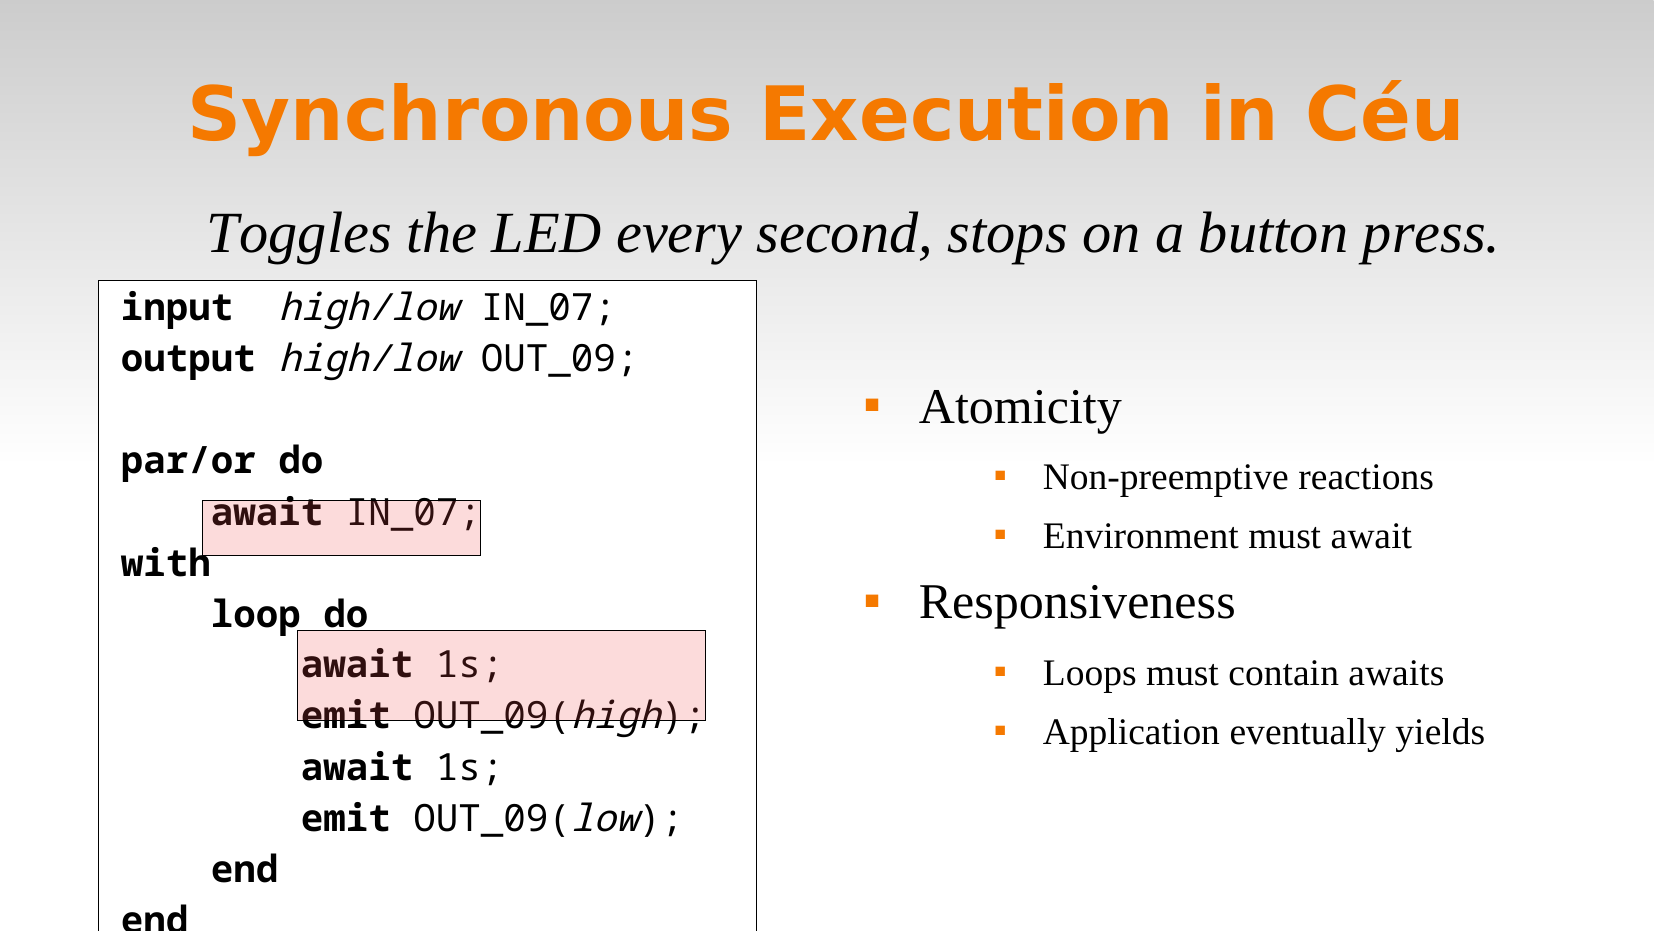

# Synchronous Execution in Céu
Toggles the LED every second, stops on a button press.
 input high/low IN_07;
 output high/low OUT_09;
 par/or do
 await IN_07;
 with
 loop do
 await 1s;
 emit OUT_09(high);
 await 1s;
 emit OUT_09(low);
 end
 end
Atomicity
Non-preemptive reactions
Environment must await
Responsiveness
Loops must contain awaits
Application eventually yields